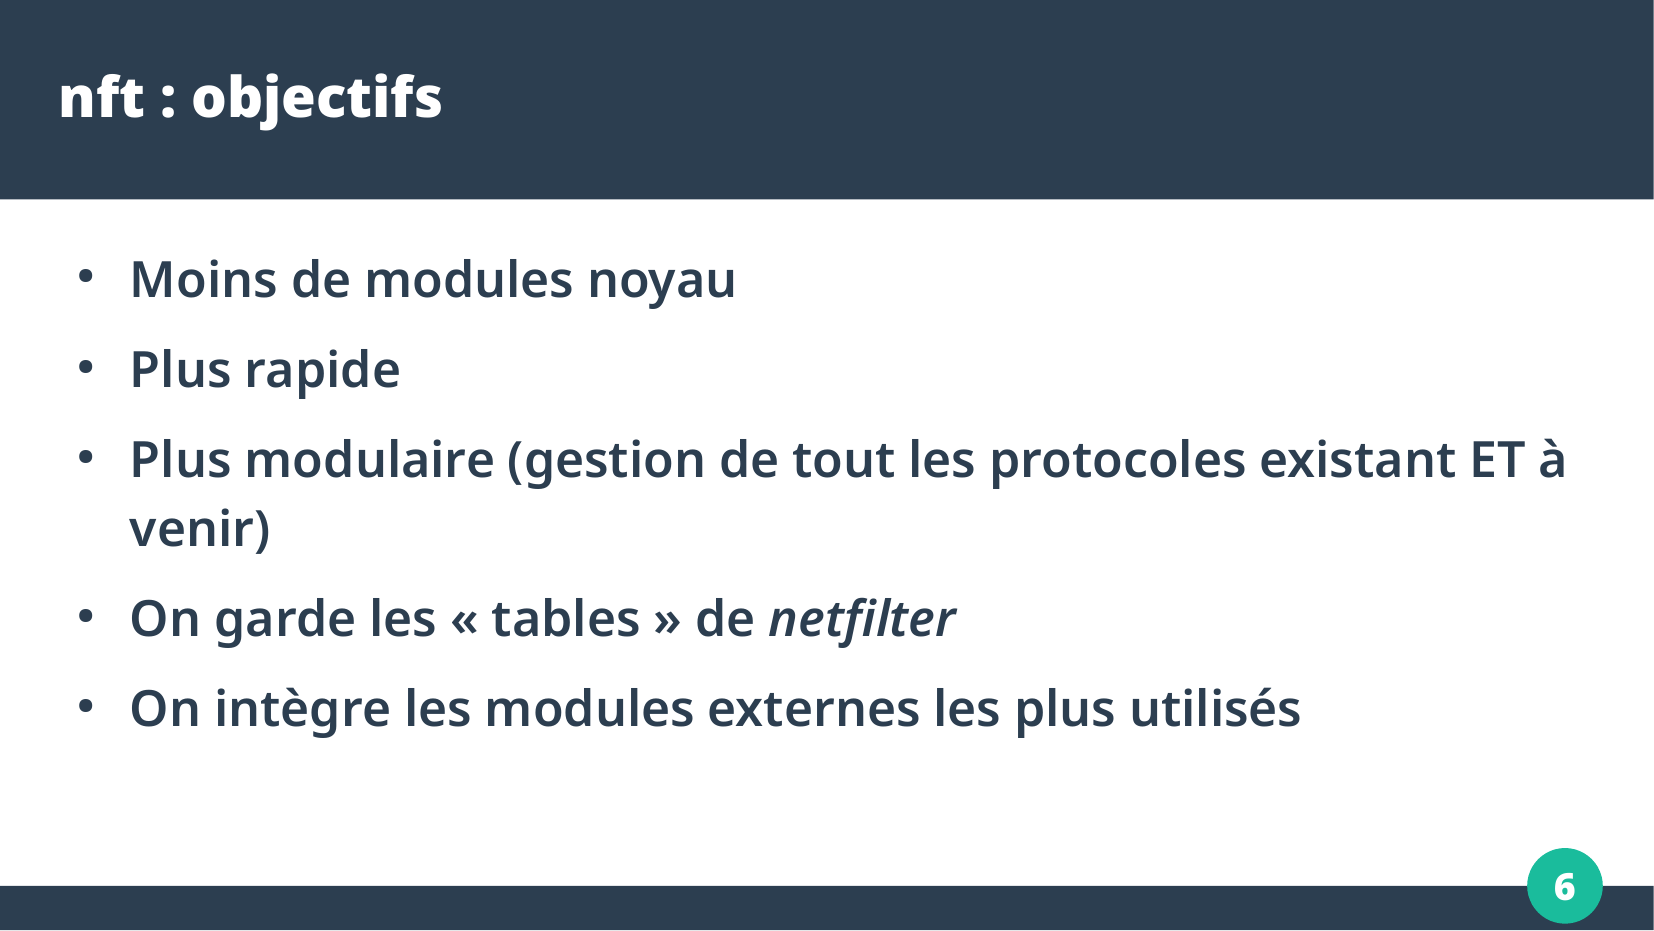

# nft : objectifs
Moins de modules noyau
Plus rapide
Plus modulaire (gestion de tout les protocoles existant ET à venir)
On garde les « tables » de netfilter
On intègre les modules externes les plus utilisés